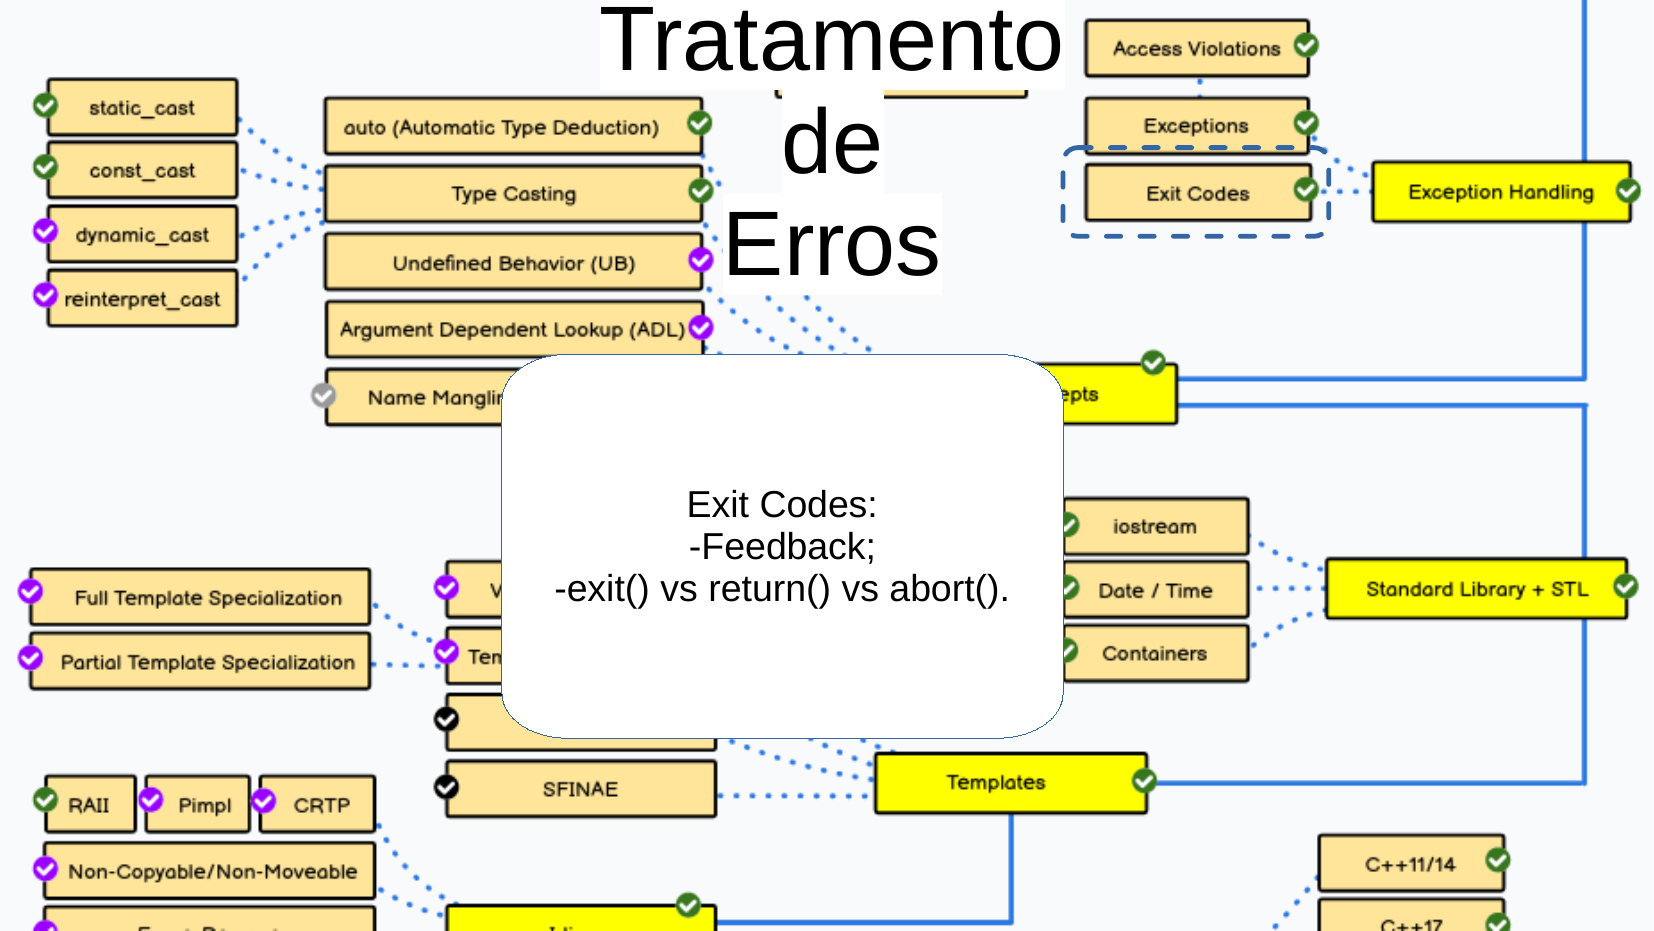

# Tratamento de Erros
Exit Codes:
-Feedback;
-exit() vs return() vs abort().